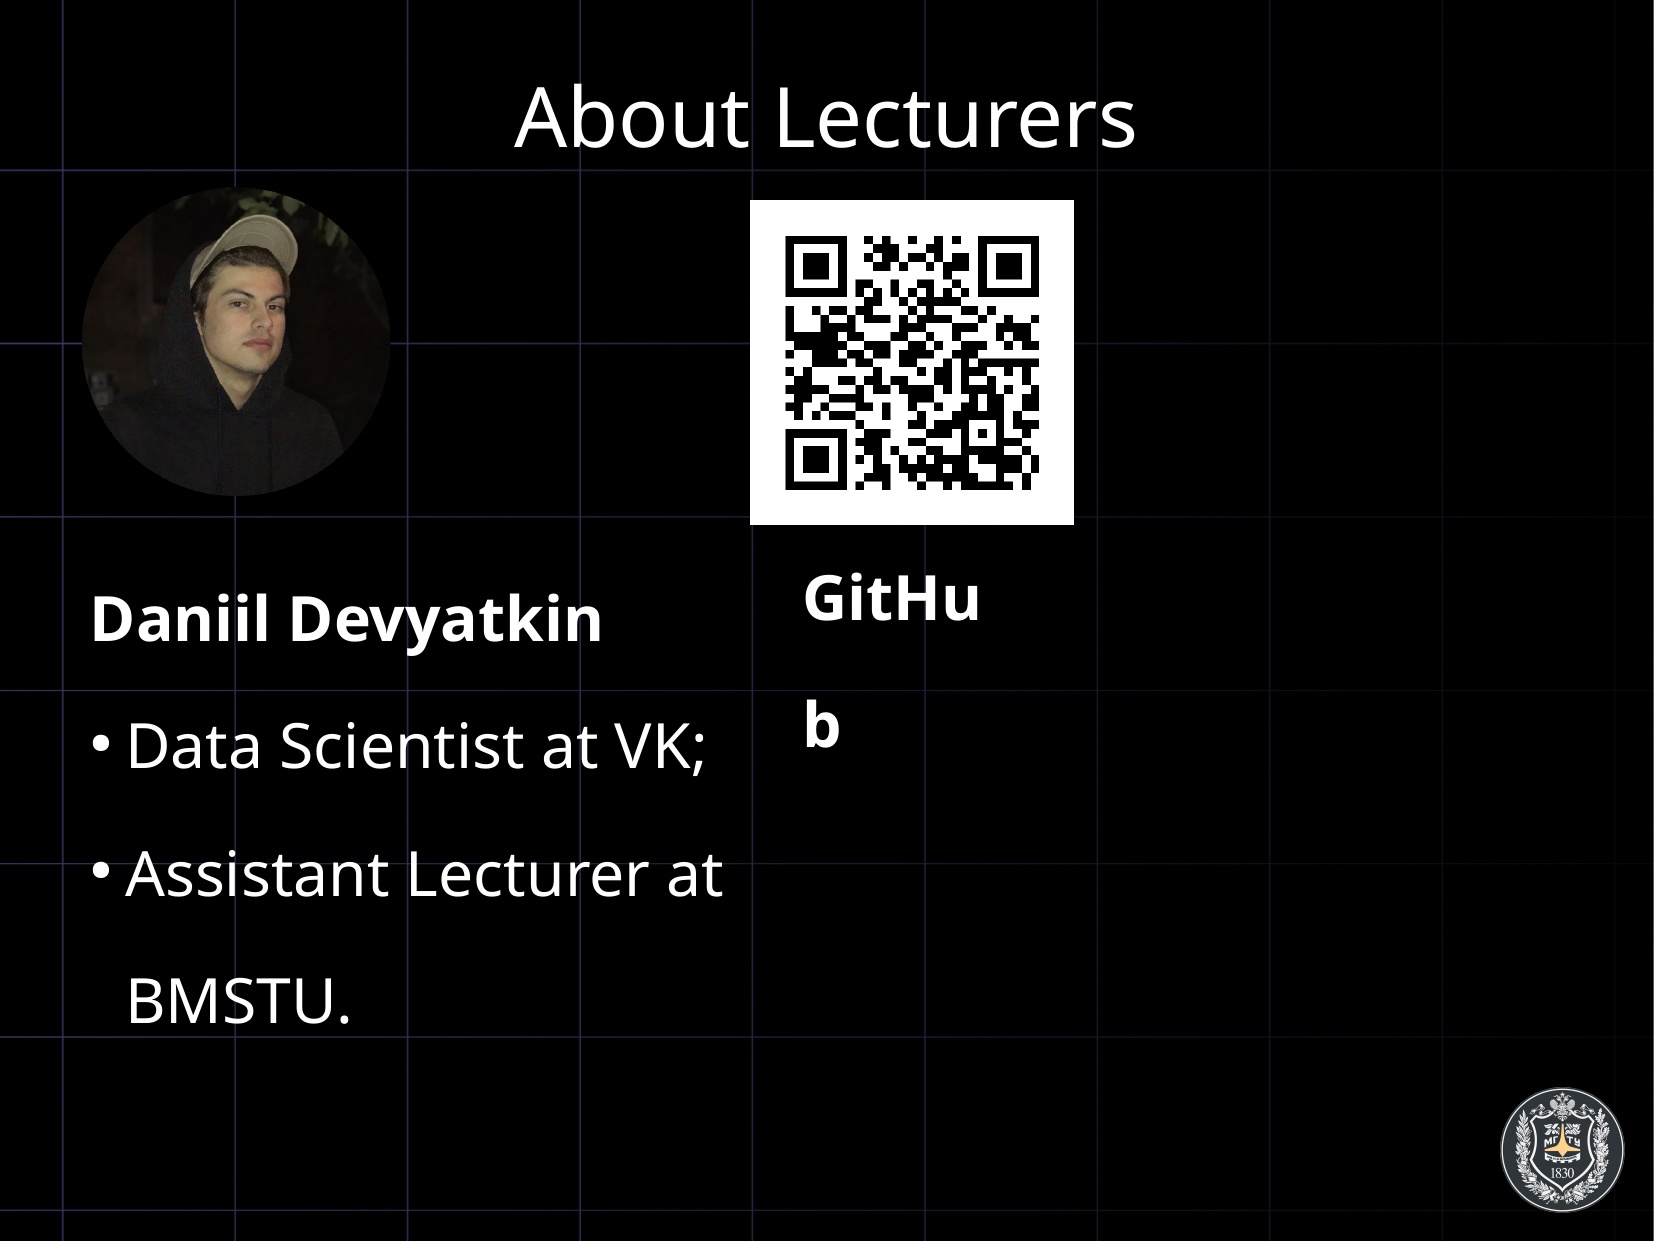

# About Lecturers
GitHub
Daniil Devyatkin
Data Scientist at VK;
Assistant Lecturer at BMSTU.